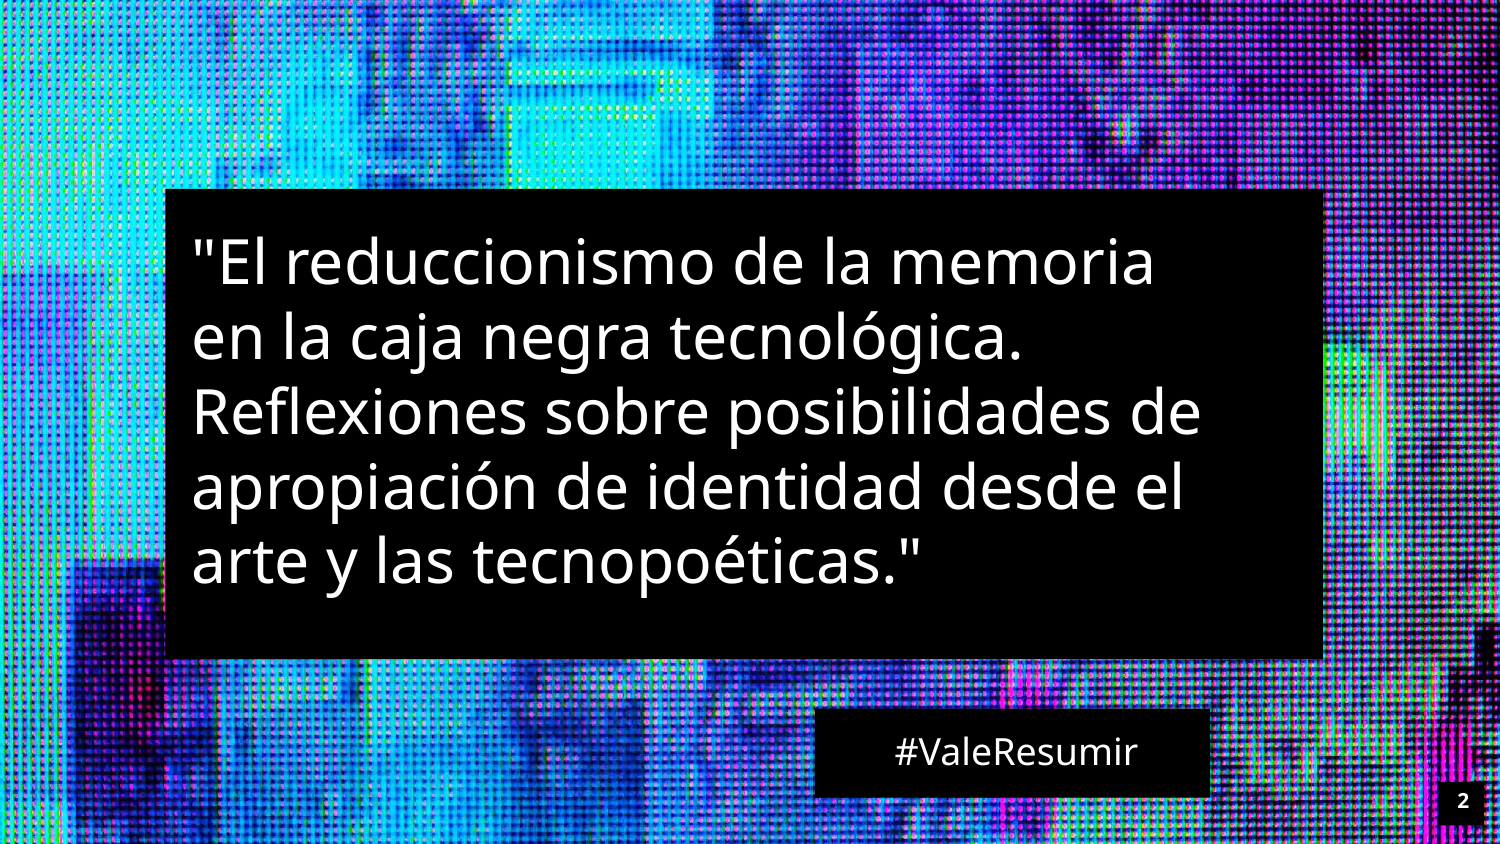

"El reduccionismo de la memoria en la caja negra tecnológica.
Reflexiones sobre posibilidades de apropiación de identidad desde el arte y las tecnopoéticas."
#ValeResumir